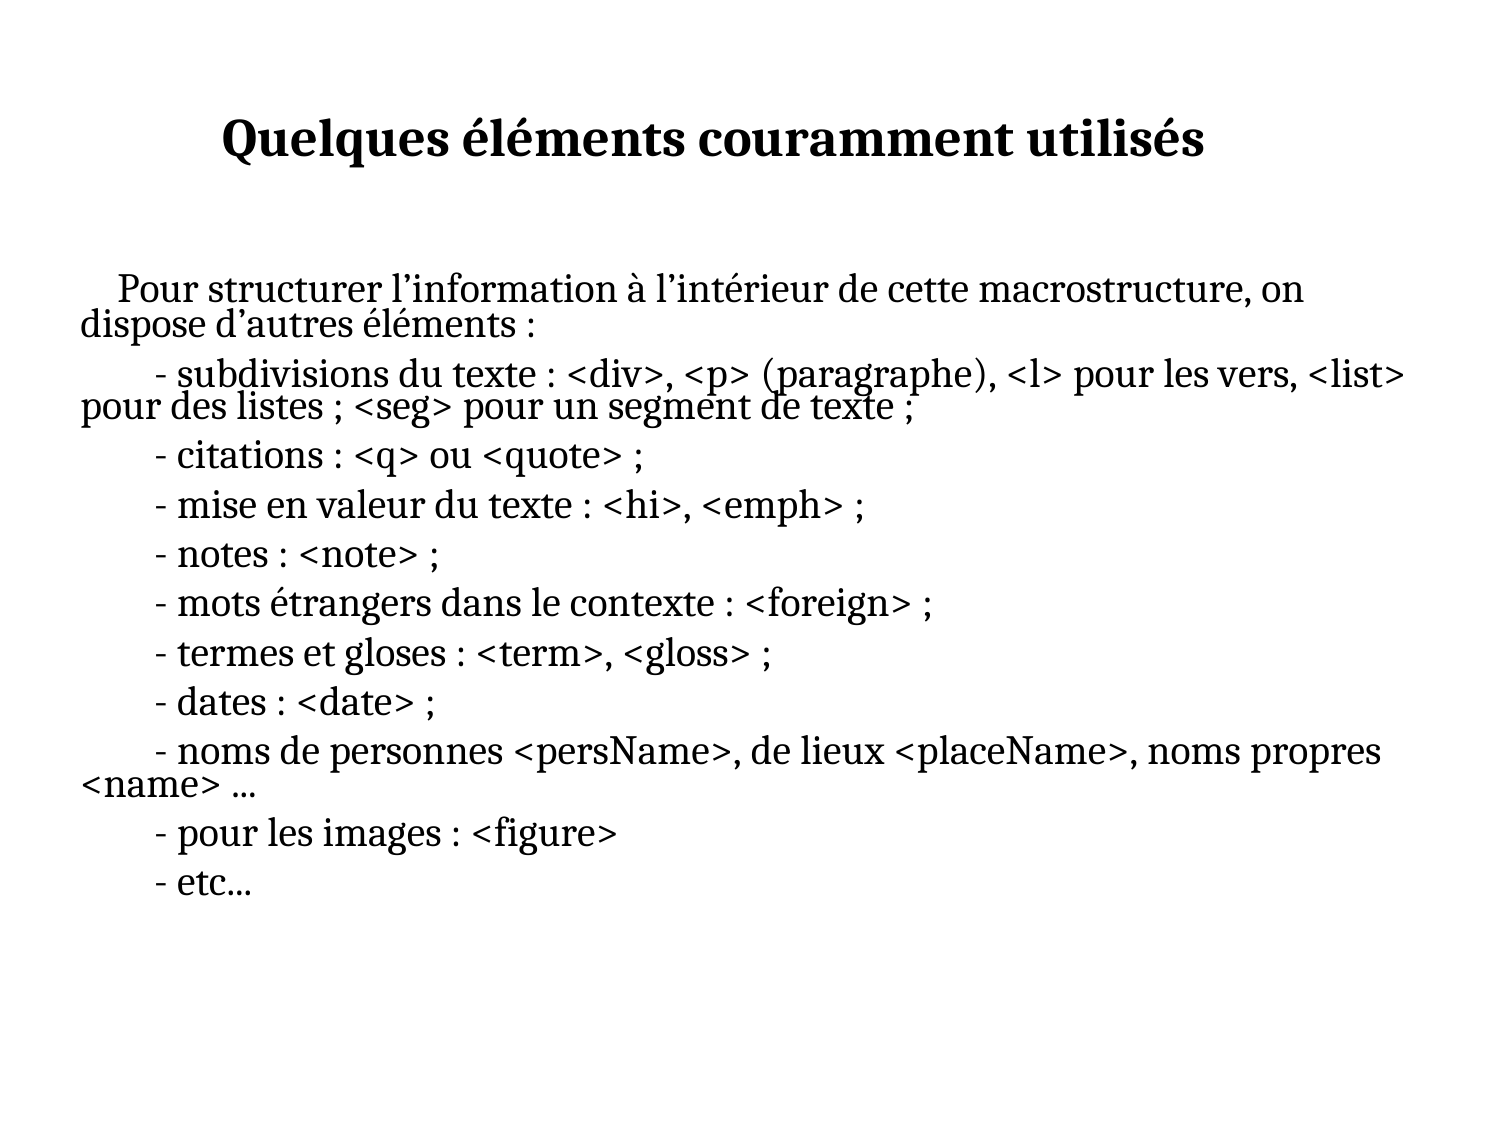

# Quelques éléments couramment utilisés
 Pour structurer l’information à l’intérieur de cette macrostructure, on dispose d’autres éléments :
	- subdivisions du texte : <div>, <p> (paragraphe), <l> pour les vers, <list> pour des listes ; <seg> pour un segment de texte ;
	- citations : <q> ou <quote> ;
	- mise en valeur du texte : <hi>, <emph> ;
	- notes : <note> ;
	- mots étrangers dans le contexte : <foreign> ;
	- termes et gloses : <term>, <gloss> ;
	- dates : <date> ;
	- noms de personnes <persName>, de lieux <placeName>, noms propres <name> ...
	- pour les images : <figure>
	- etc...